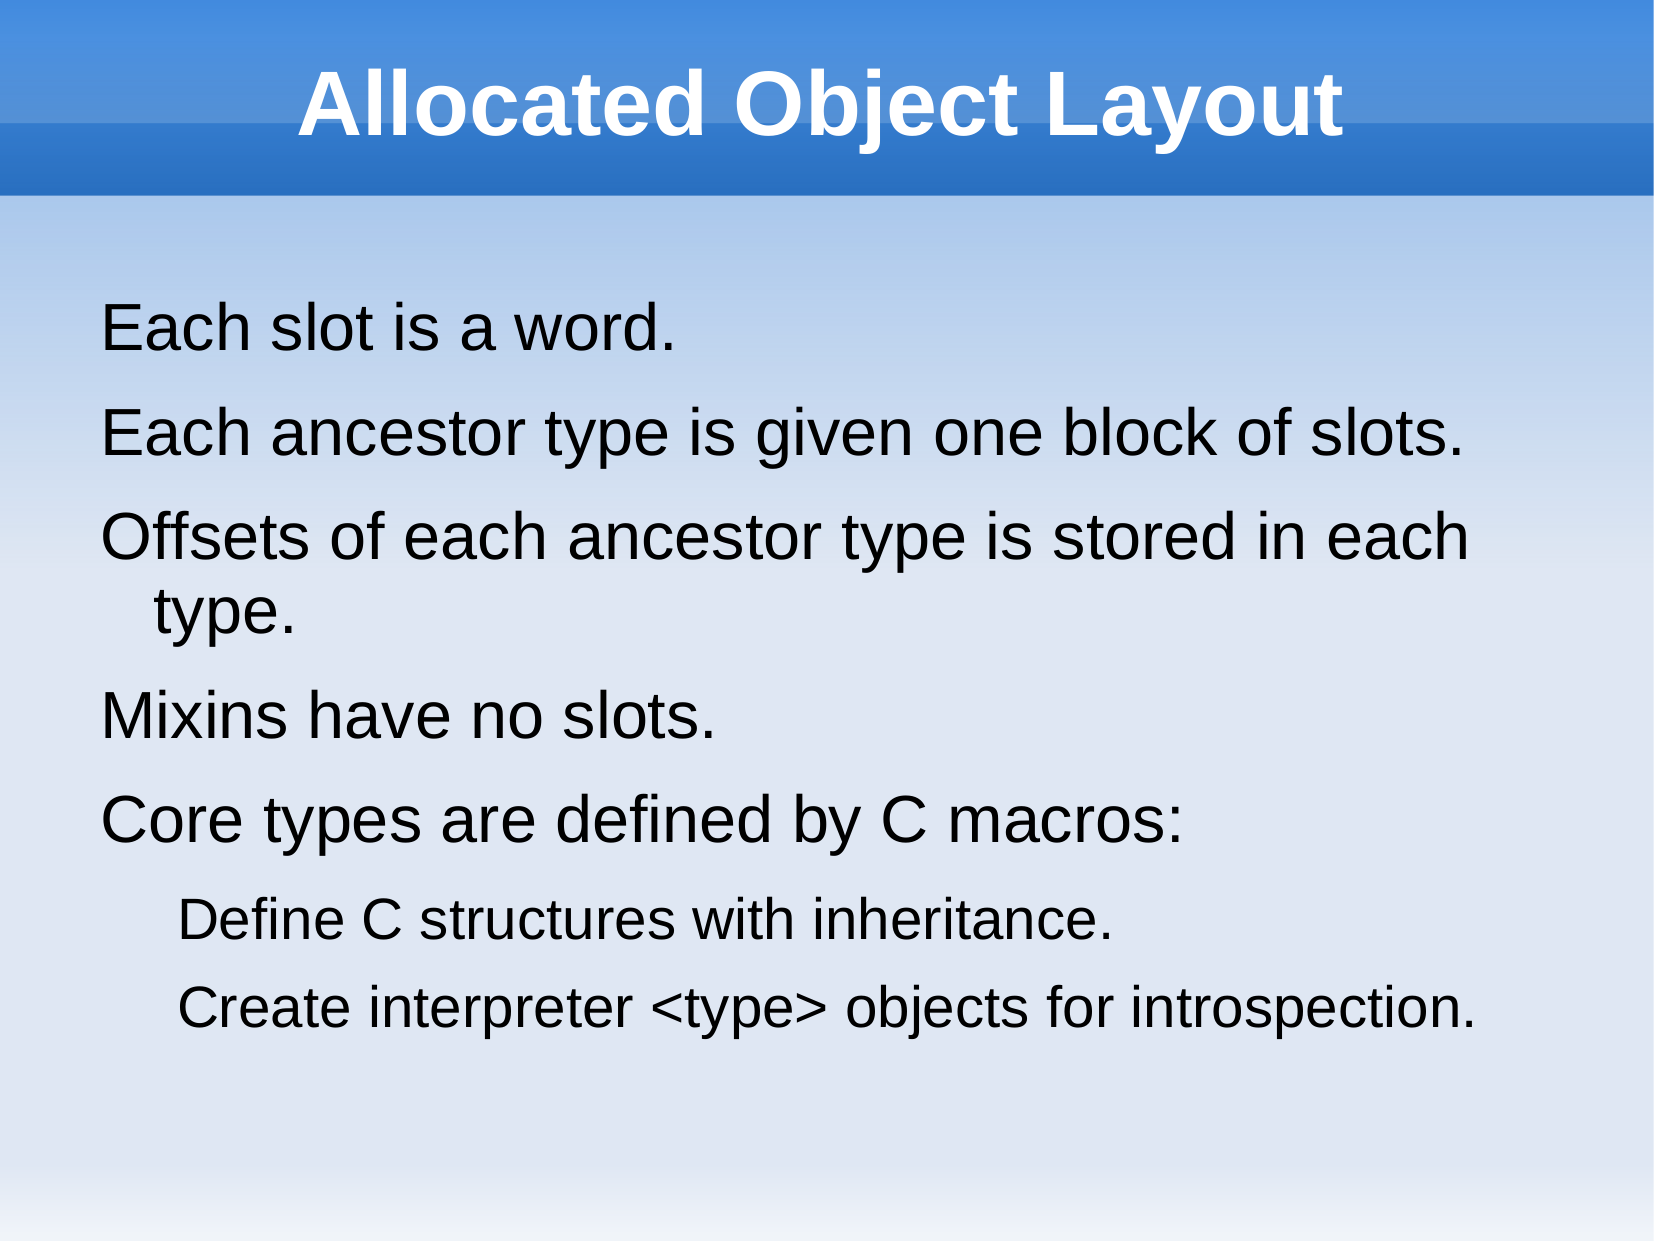

# Allocated Object Layout
Each slot is a word.
Each ancestor type is given one block of slots.
Offsets of each ancestor type is stored in each type.
Mixins have no slots.
Core types are defined by C macros:
Define C structures with inheritance.
Create interpreter <type> objects for introspection.